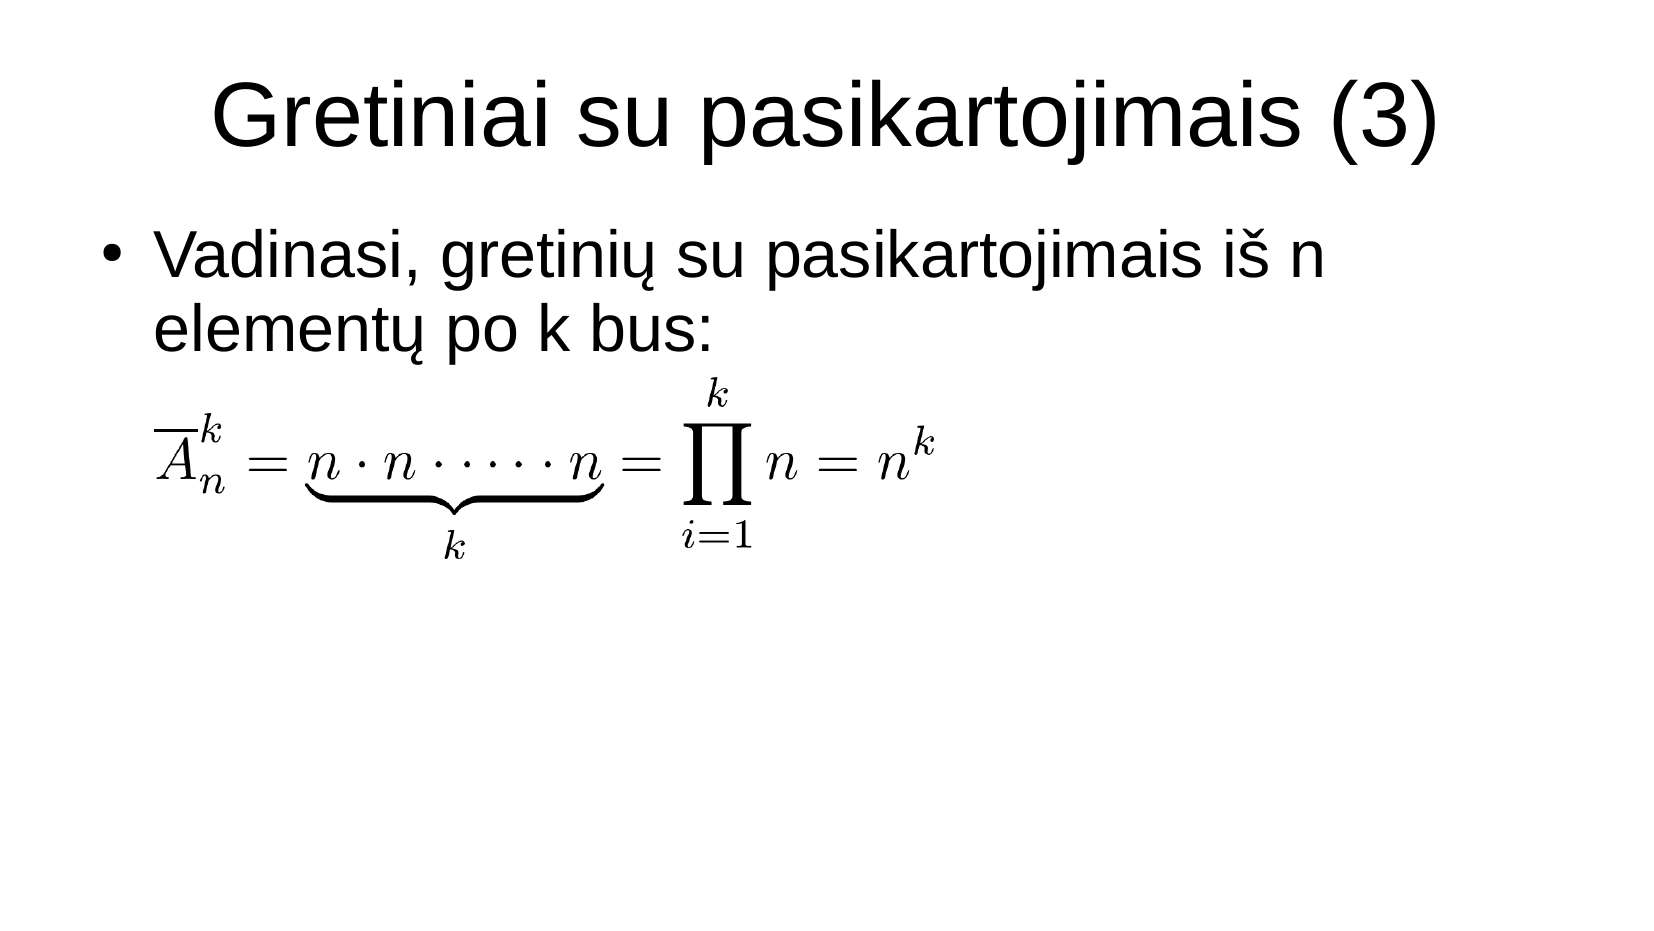

# Gretiniai su pasikartojimais (3)
Vadinasi, gretinių su pasikartojimais iš n elementų po k bus: